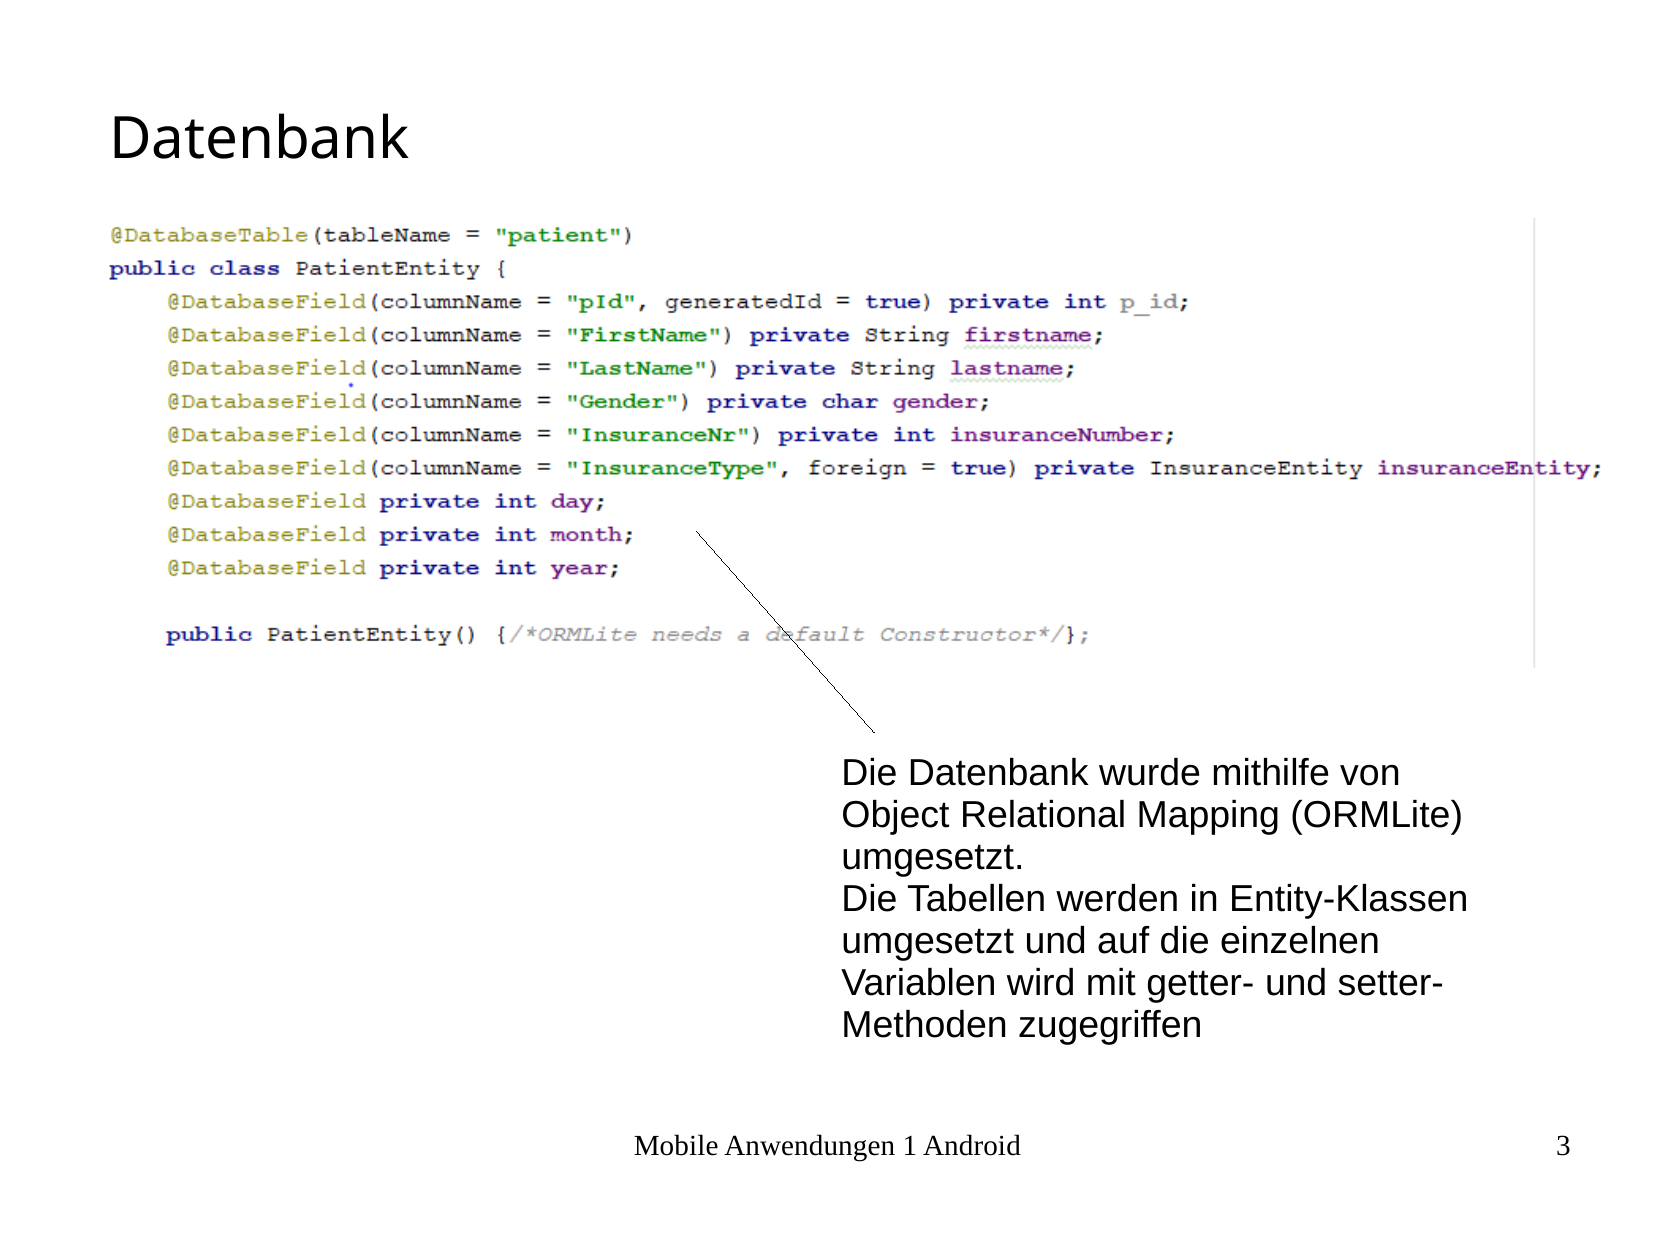

Datenbank
Die Datenbank wurde mithilfe von Object Relational Mapping (ORMLite) umgesetzt.
Die Tabellen werden in Entity-Klassen umgesetzt und auf die einzelnen Variablen wird mit getter- und setter-Methoden zugegriffen
Mobile Anwendungen 1 Android
3